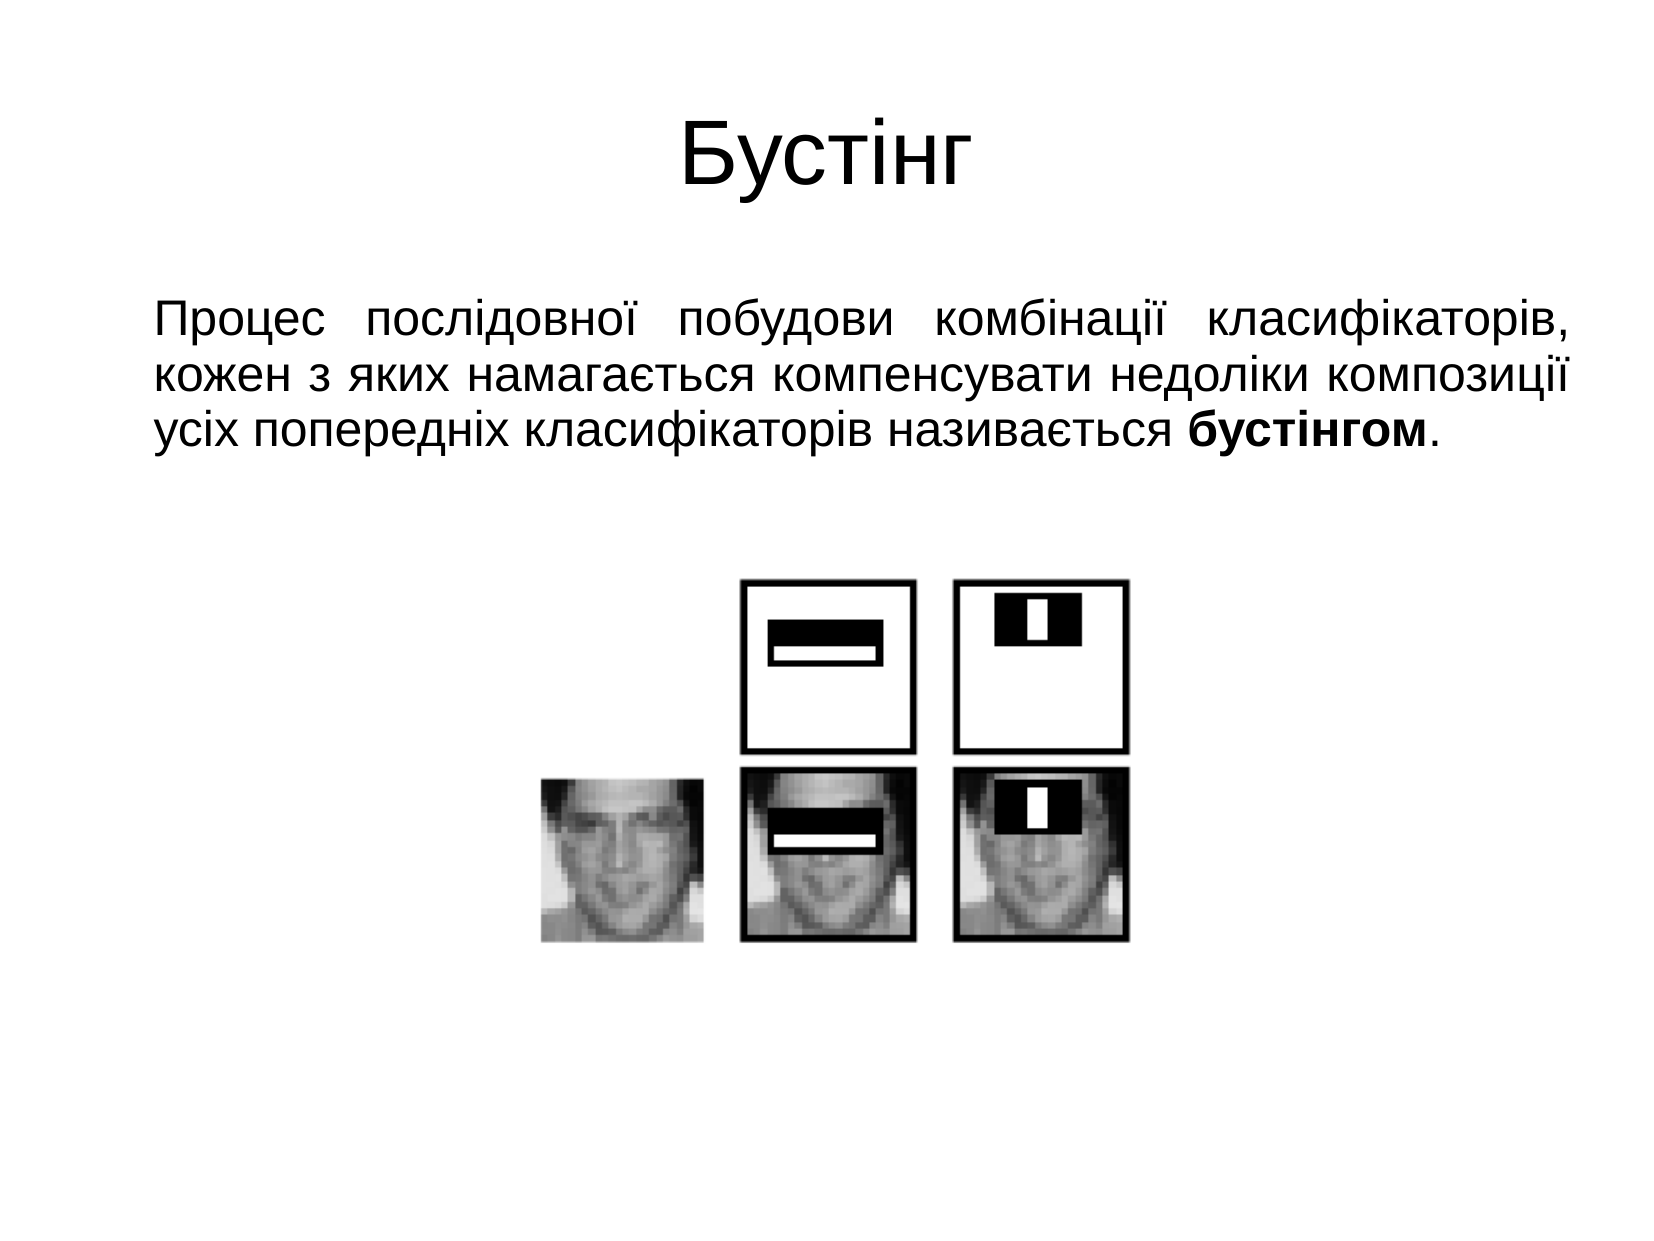

# Бустінг
Процес послідовної побудови комбінації класифікаторів, кожен з яких намагається компенсувати недоліки композиції усіх попередніх класифікаторів називається бустінгом.